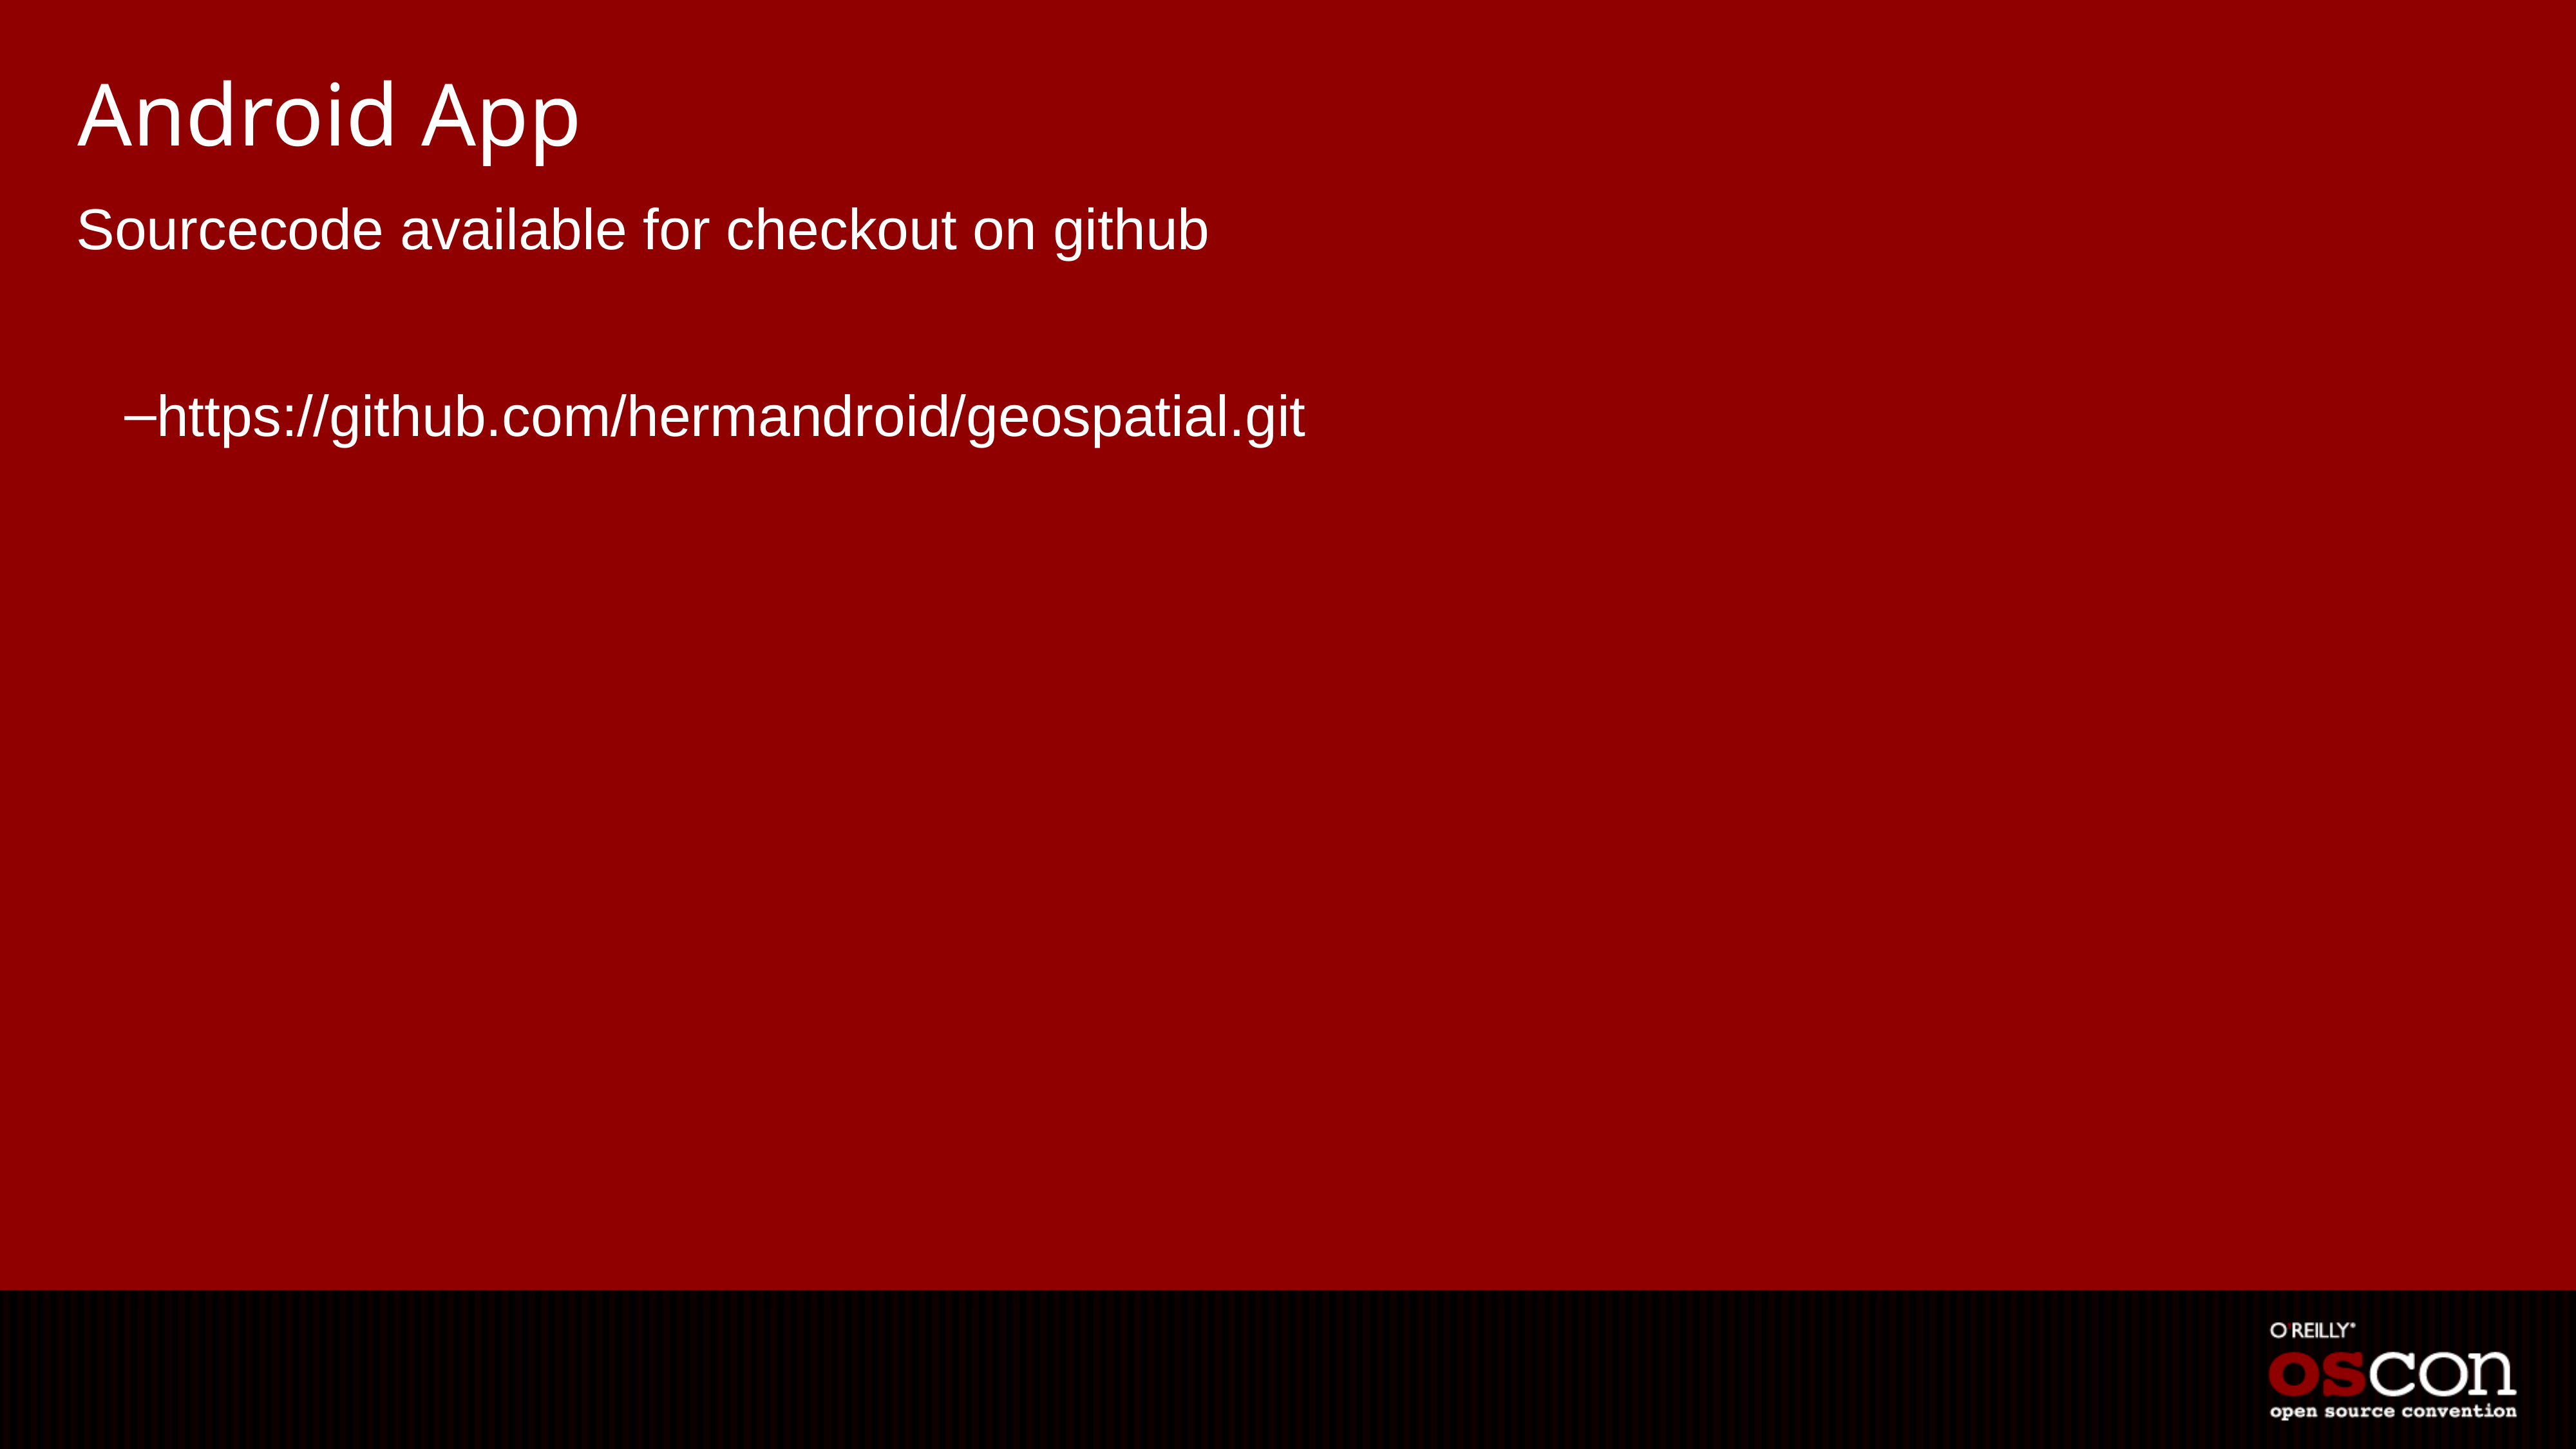

# Android App
Sourcecode available for checkout on github
https://github.com/hermandroid/geospatial.git